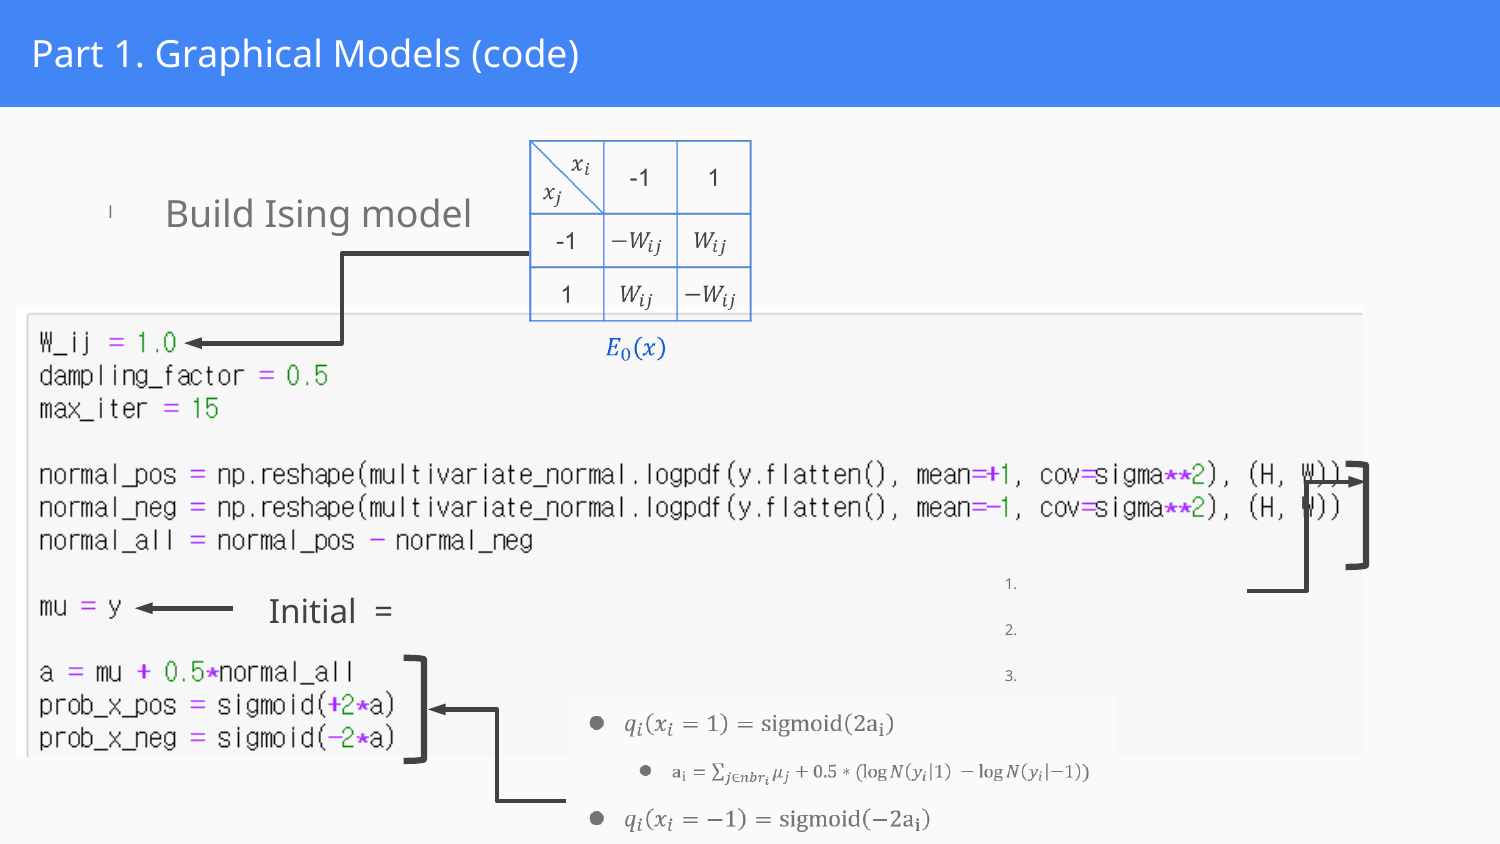

# Part 1. Graphical Models (code)
Build Ising model
Initial =